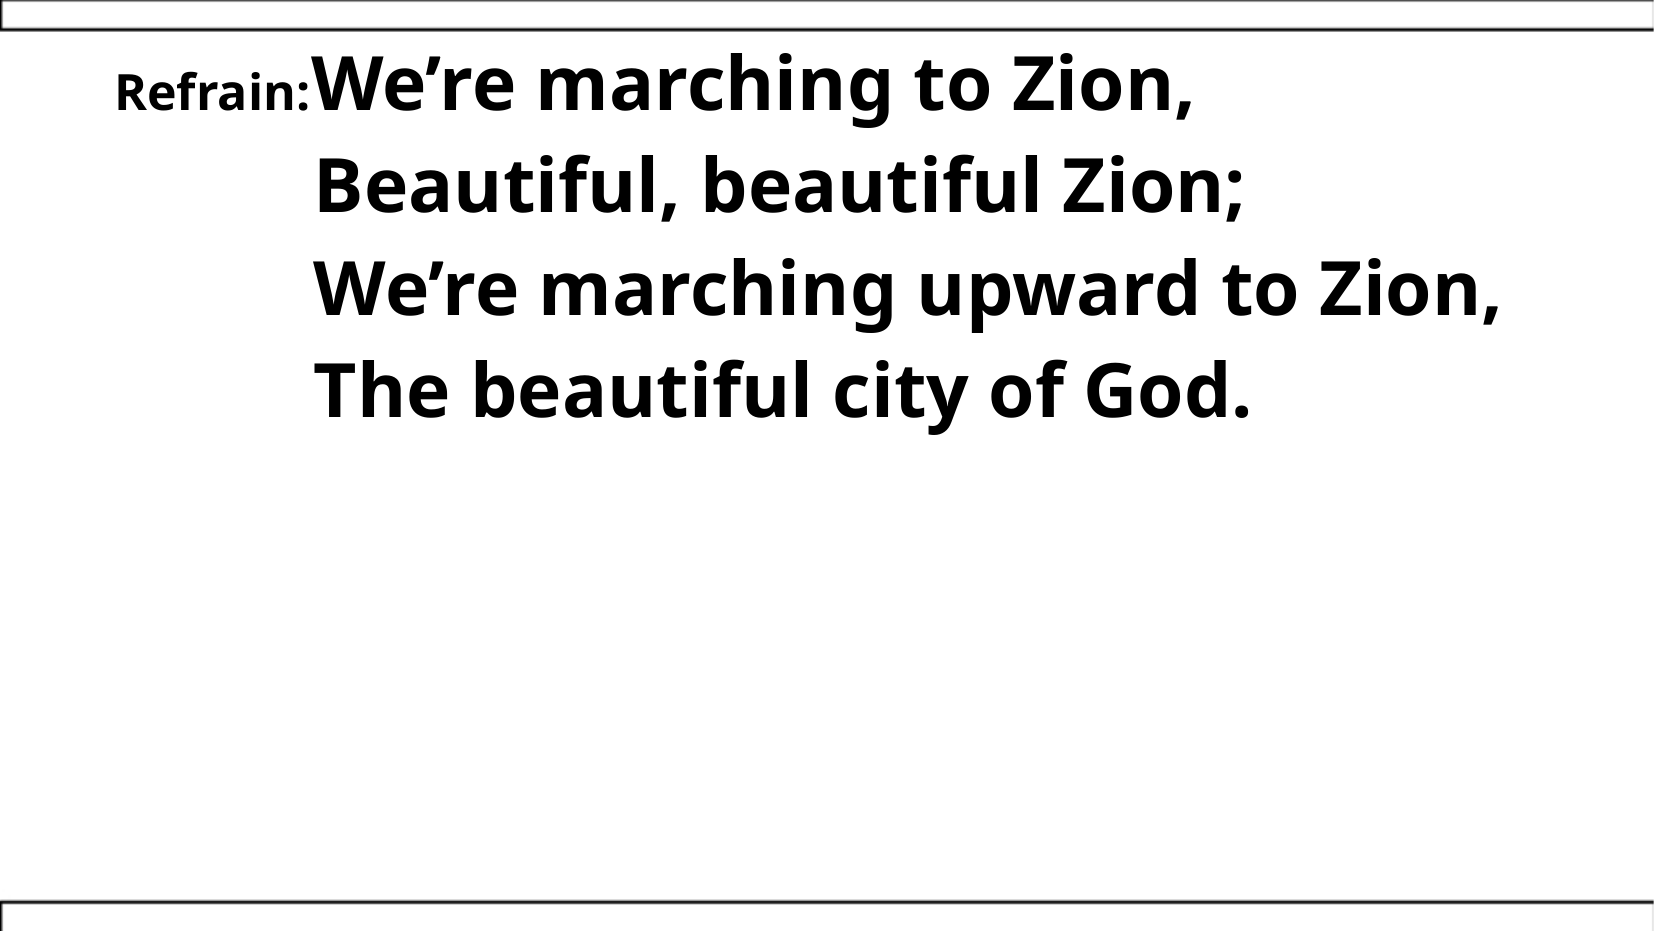

# Refrain:	We’re marching to Zion, Beautiful, beautiful Zion; We’re marching upward to Zion, The beautiful city of God.